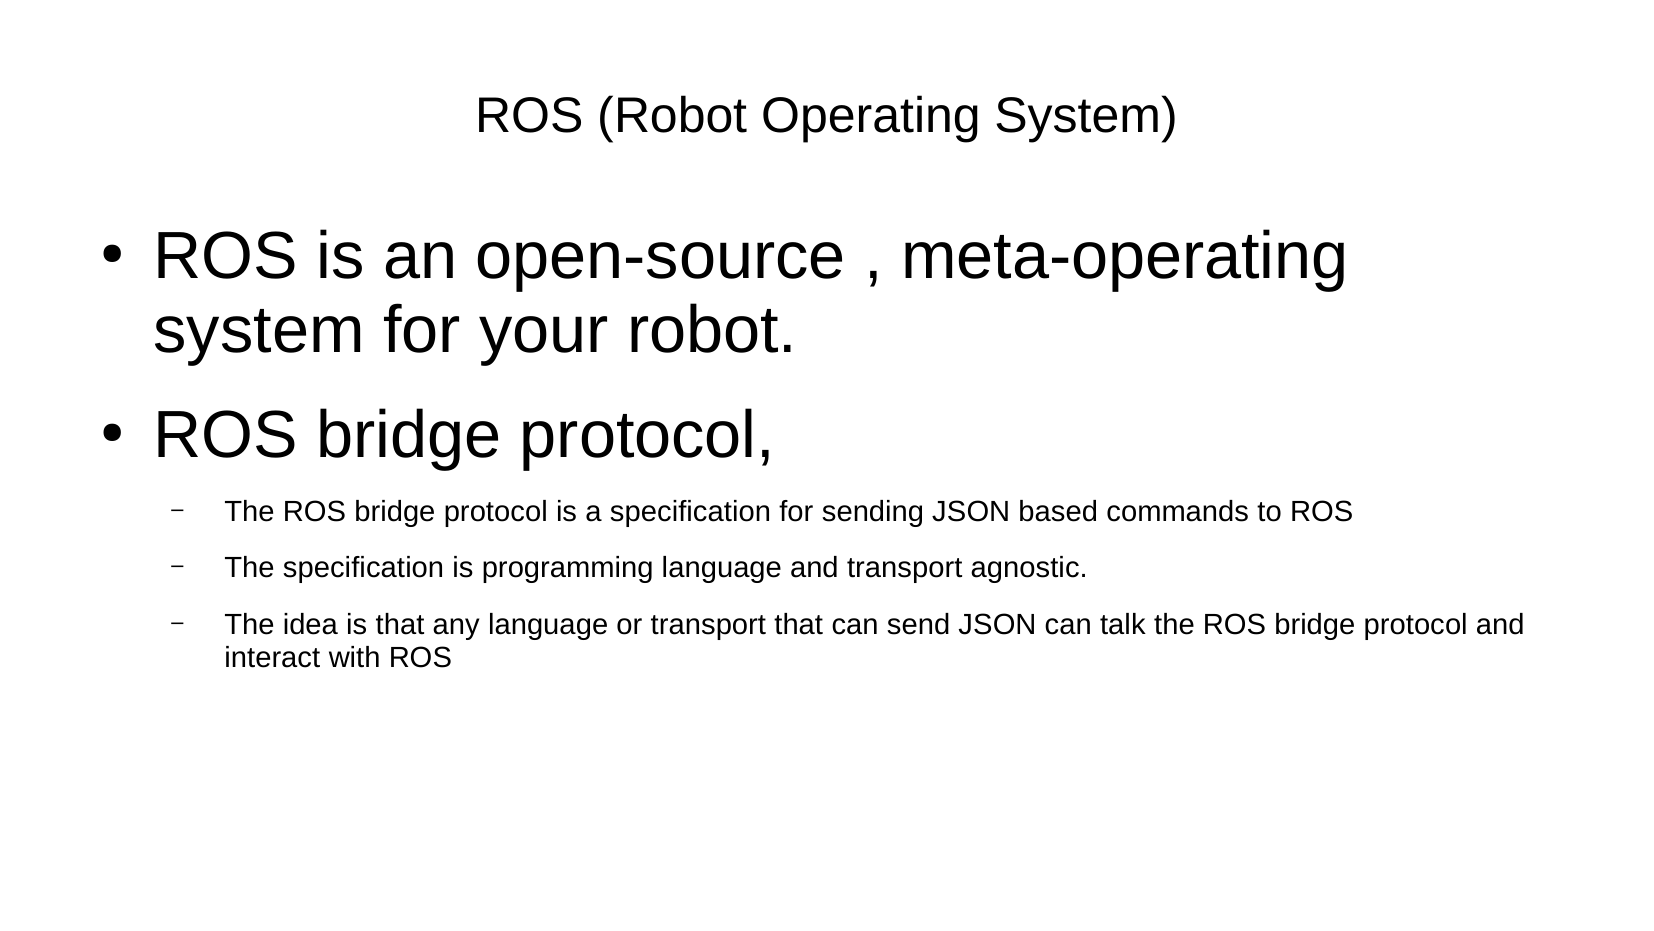

# ROS (Robot Operating System)
ROS is an open-source , meta-operating system for your robot.
ROS bridge protocol,
The ROS bridge protocol is a specification for sending JSON based commands to ROS
The specification is programming language and transport agnostic.
The idea is that any language or transport that can send JSON can talk the ROS bridge protocol and interact with ROS